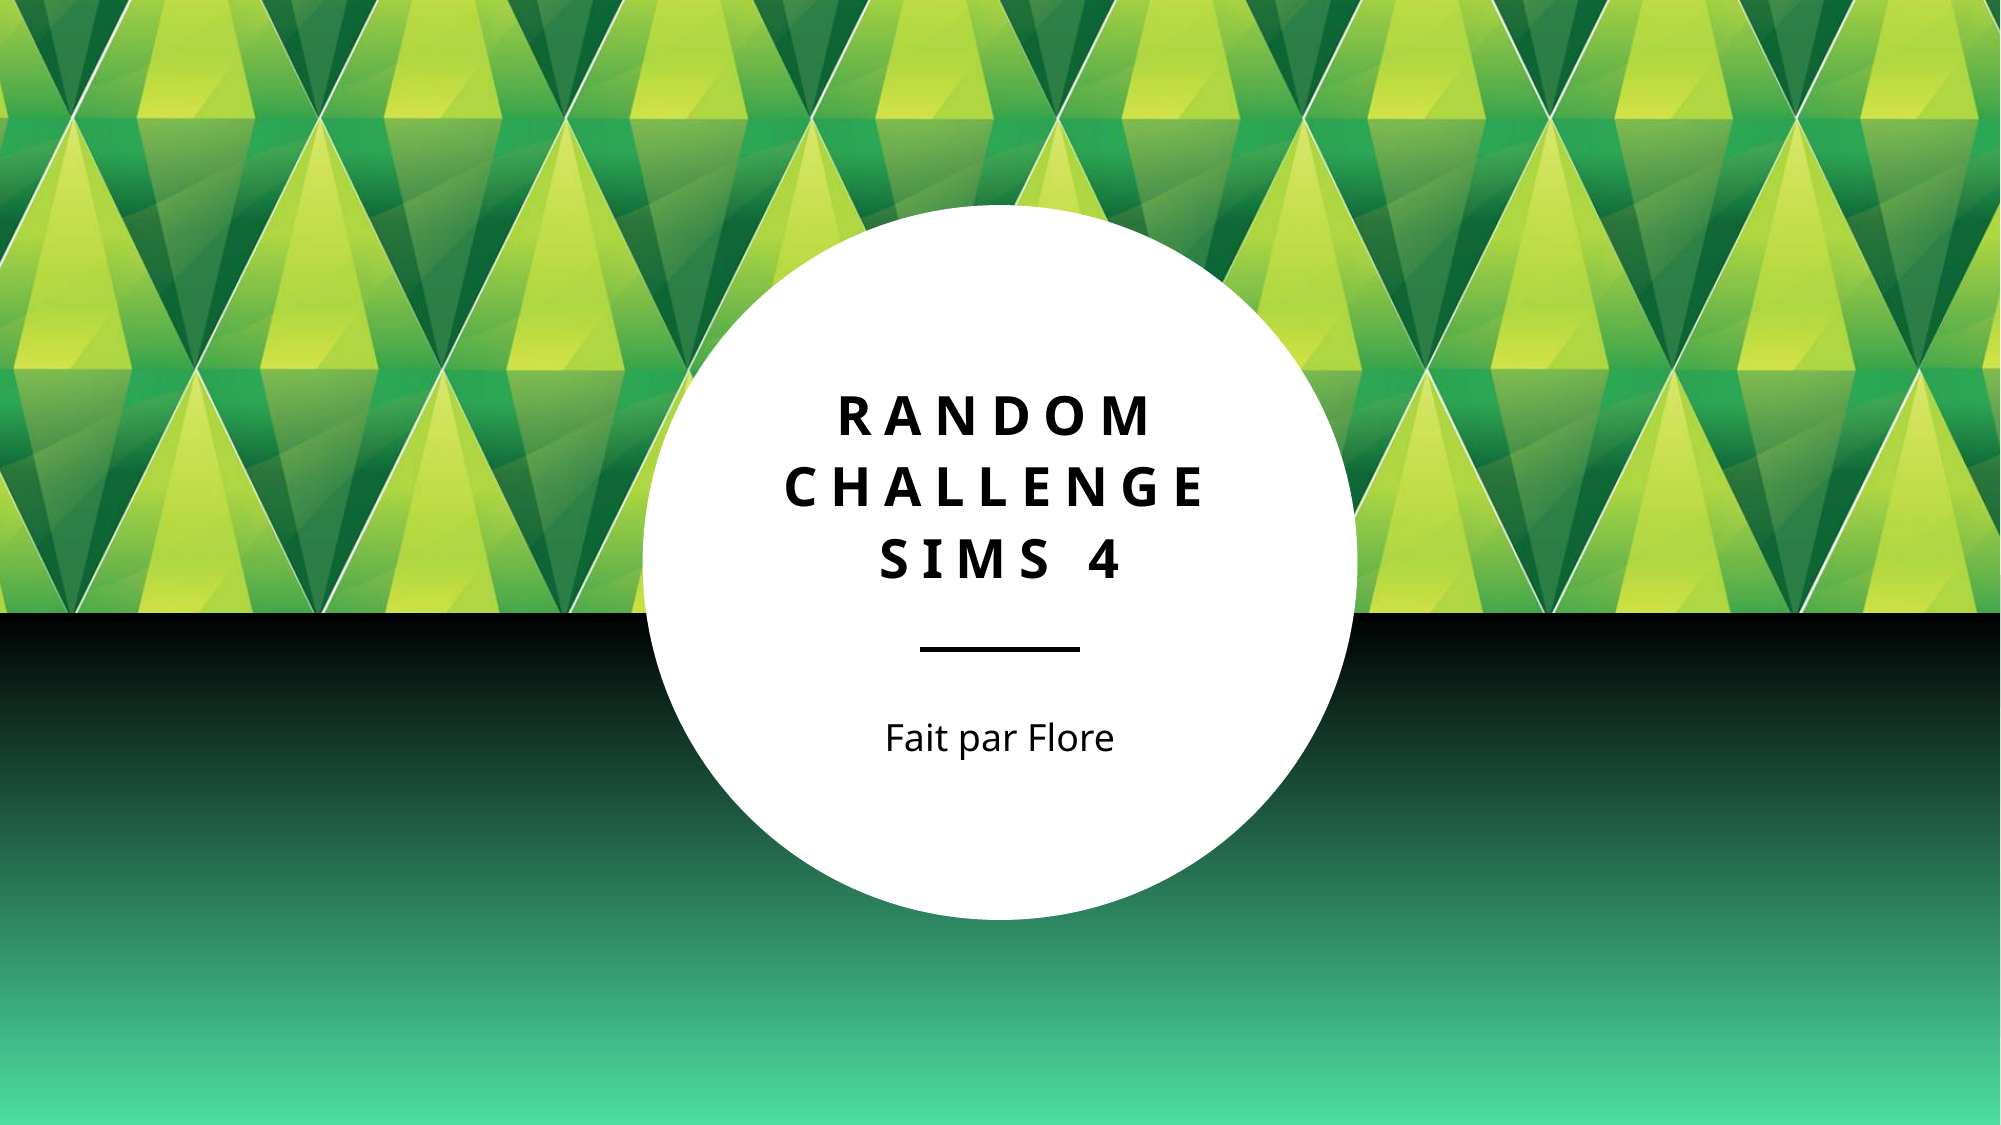

# Random Challenge Sims 4
Fait par Flore